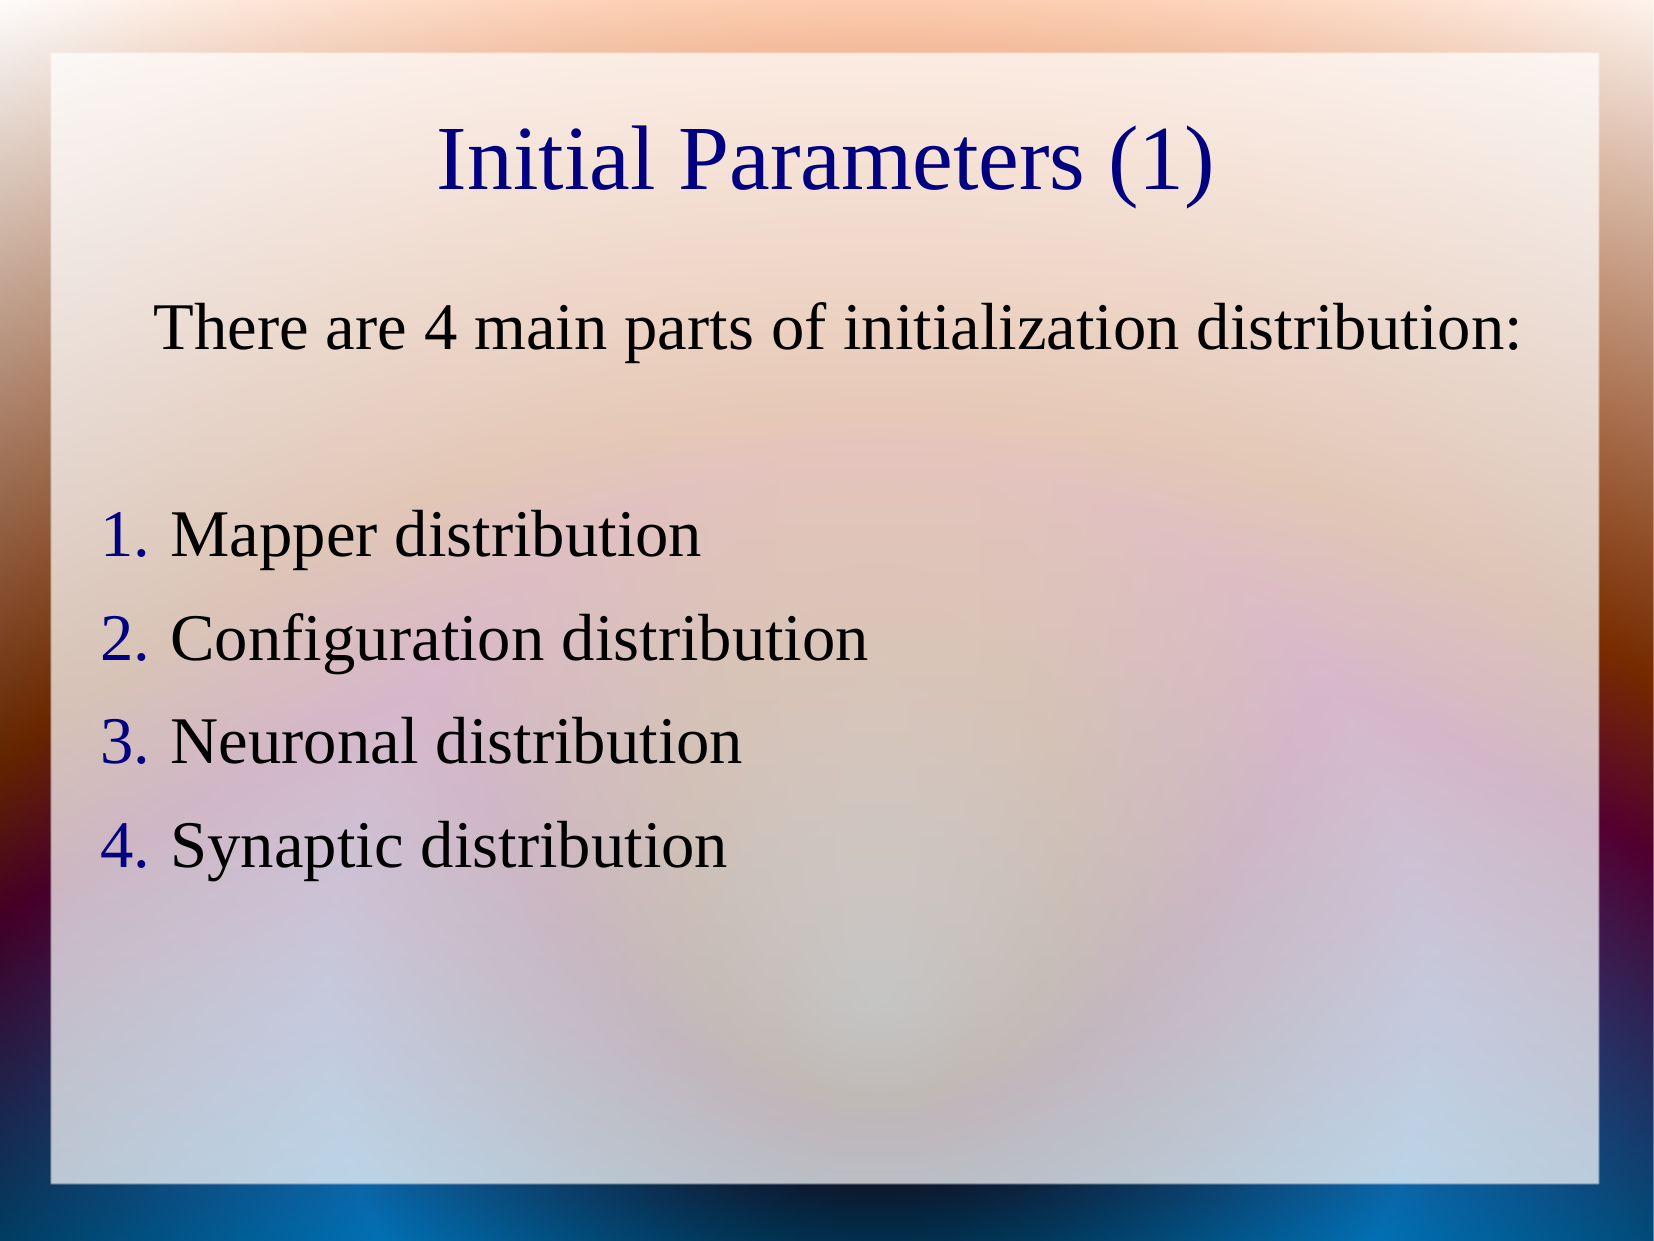

# Initial Parameters (1)
There are 4 main parts of initialization distribution:
 Mapper distribution
 Configuration distribution
 Neuronal distribution
 Synaptic distribution